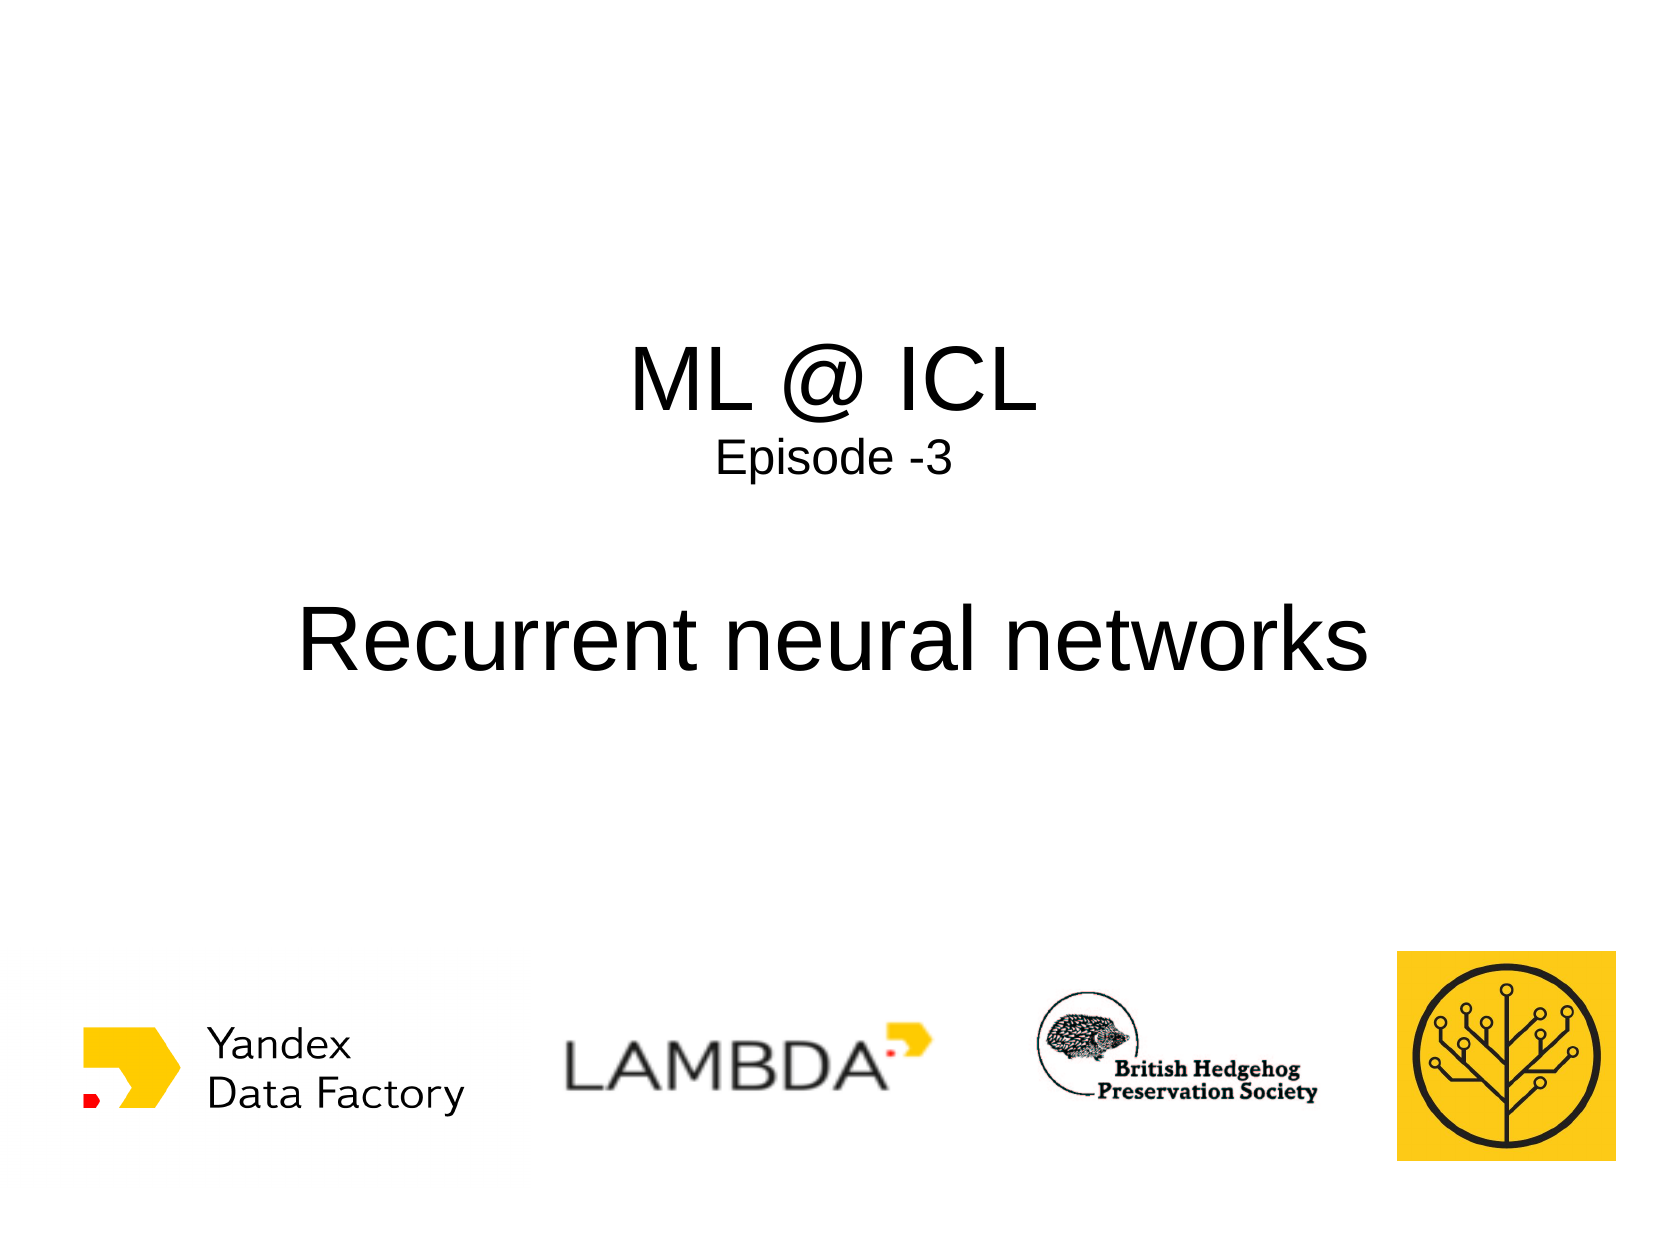

# ML @ ICL Episode -3 Recurrent neural networks
1